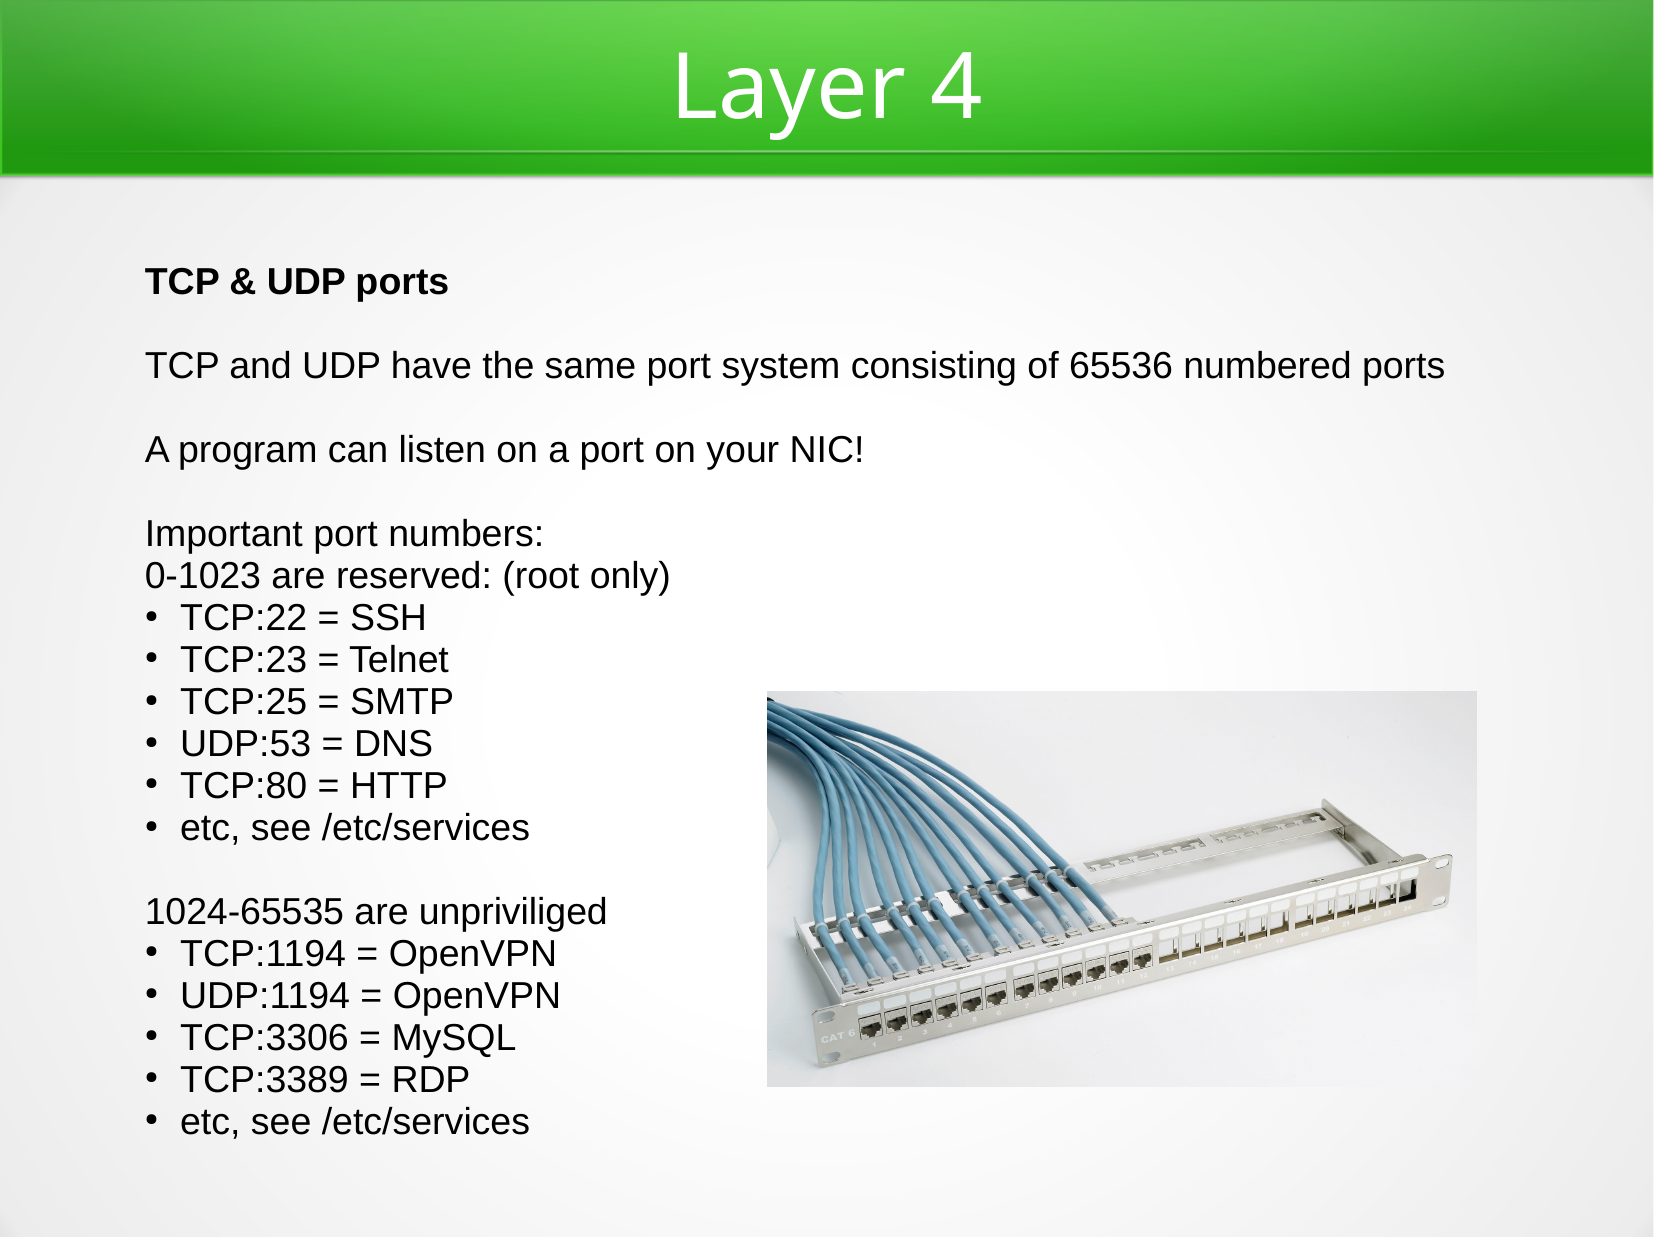

# Layer 4
TCP & UDP ports
TCP and UDP have the same port system consisting of 65536 numbered ports
A program can listen on a port on your NIC!
Important port numbers:
0-1023 are reserved: (root only)
TCP:22 = SSH
TCP:23 = Telnet
TCP:25 = SMTP
UDP:53 = DNS
TCP:80 = HTTP
etc, see /etc/services
1024-65535 are unpriviliged
TCP:1194 = OpenVPN
UDP:1194 = OpenVPN
TCP:3306 = MySQL
TCP:3389 = RDP
etc, see /etc/services